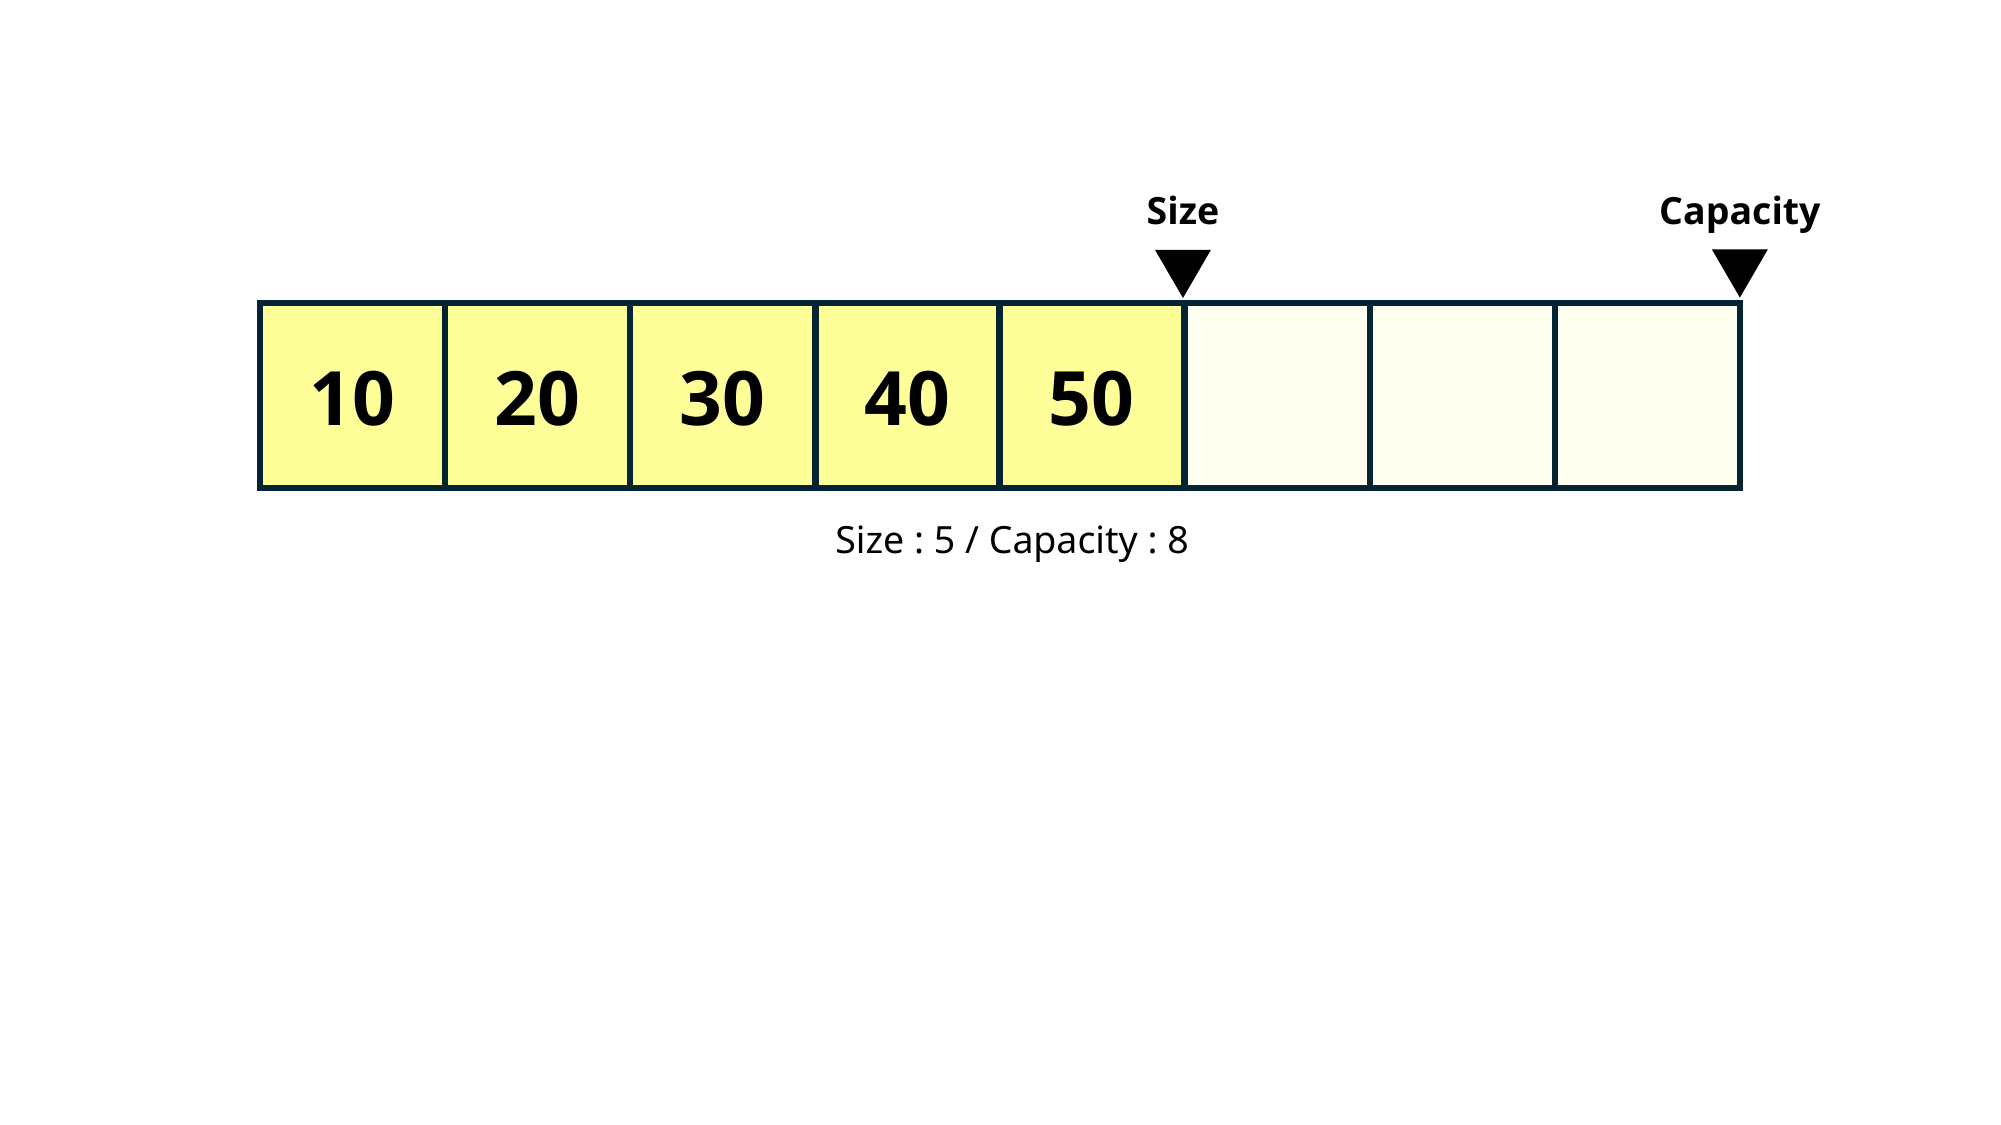

Size
Capacity
10
20
30
40
50
Size : 5 / Capacity : 8